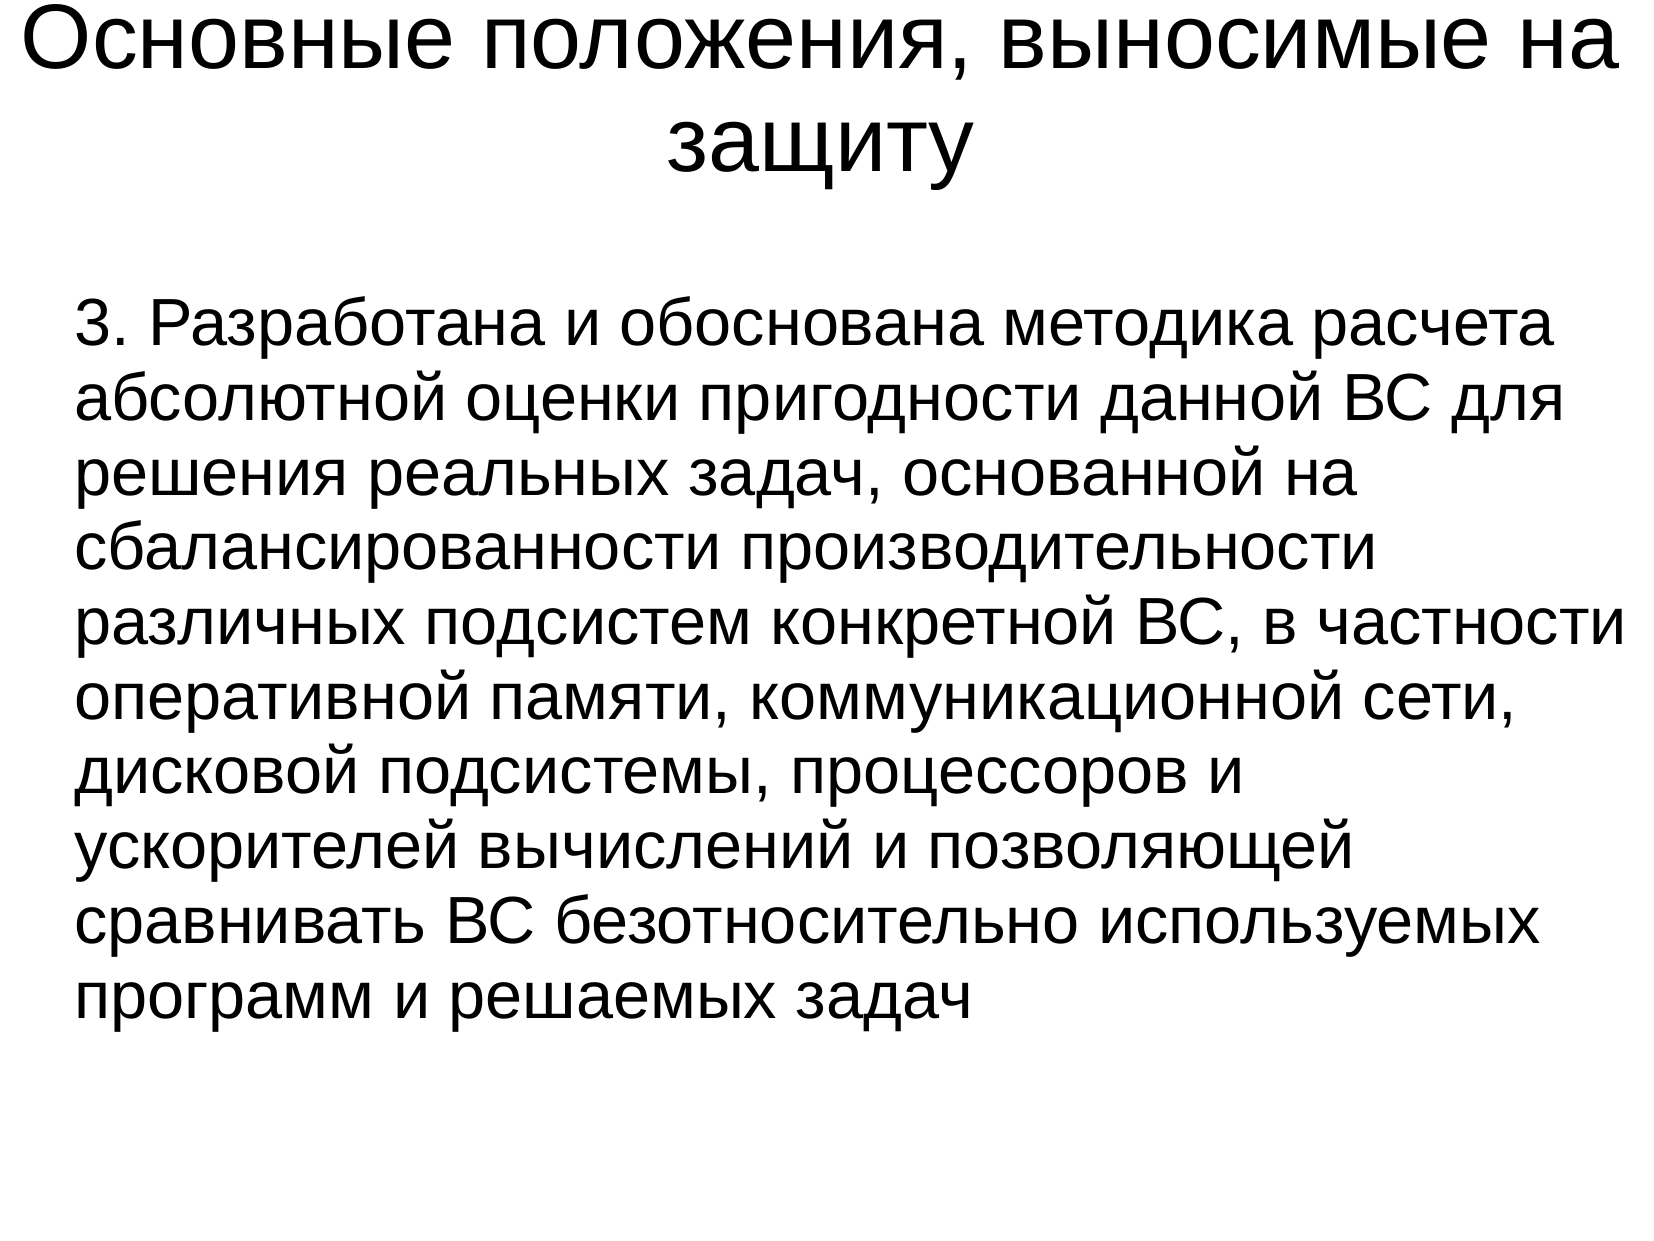

# Основные положения, выносимые на защиту
3. Разработана и обоснована методика расчета абсолютной оценки пригодности данной ВС для решения реальных задач, основанной на сбалансированности производительности различных подсистем конкретной ВС, в частности оперативной памяти, коммуникационной сети, дисковой подсистемы, процессоров и ускорителей вычислений и позволяющей сравнивать ВС безотносительно используемых программ и решаемых задач